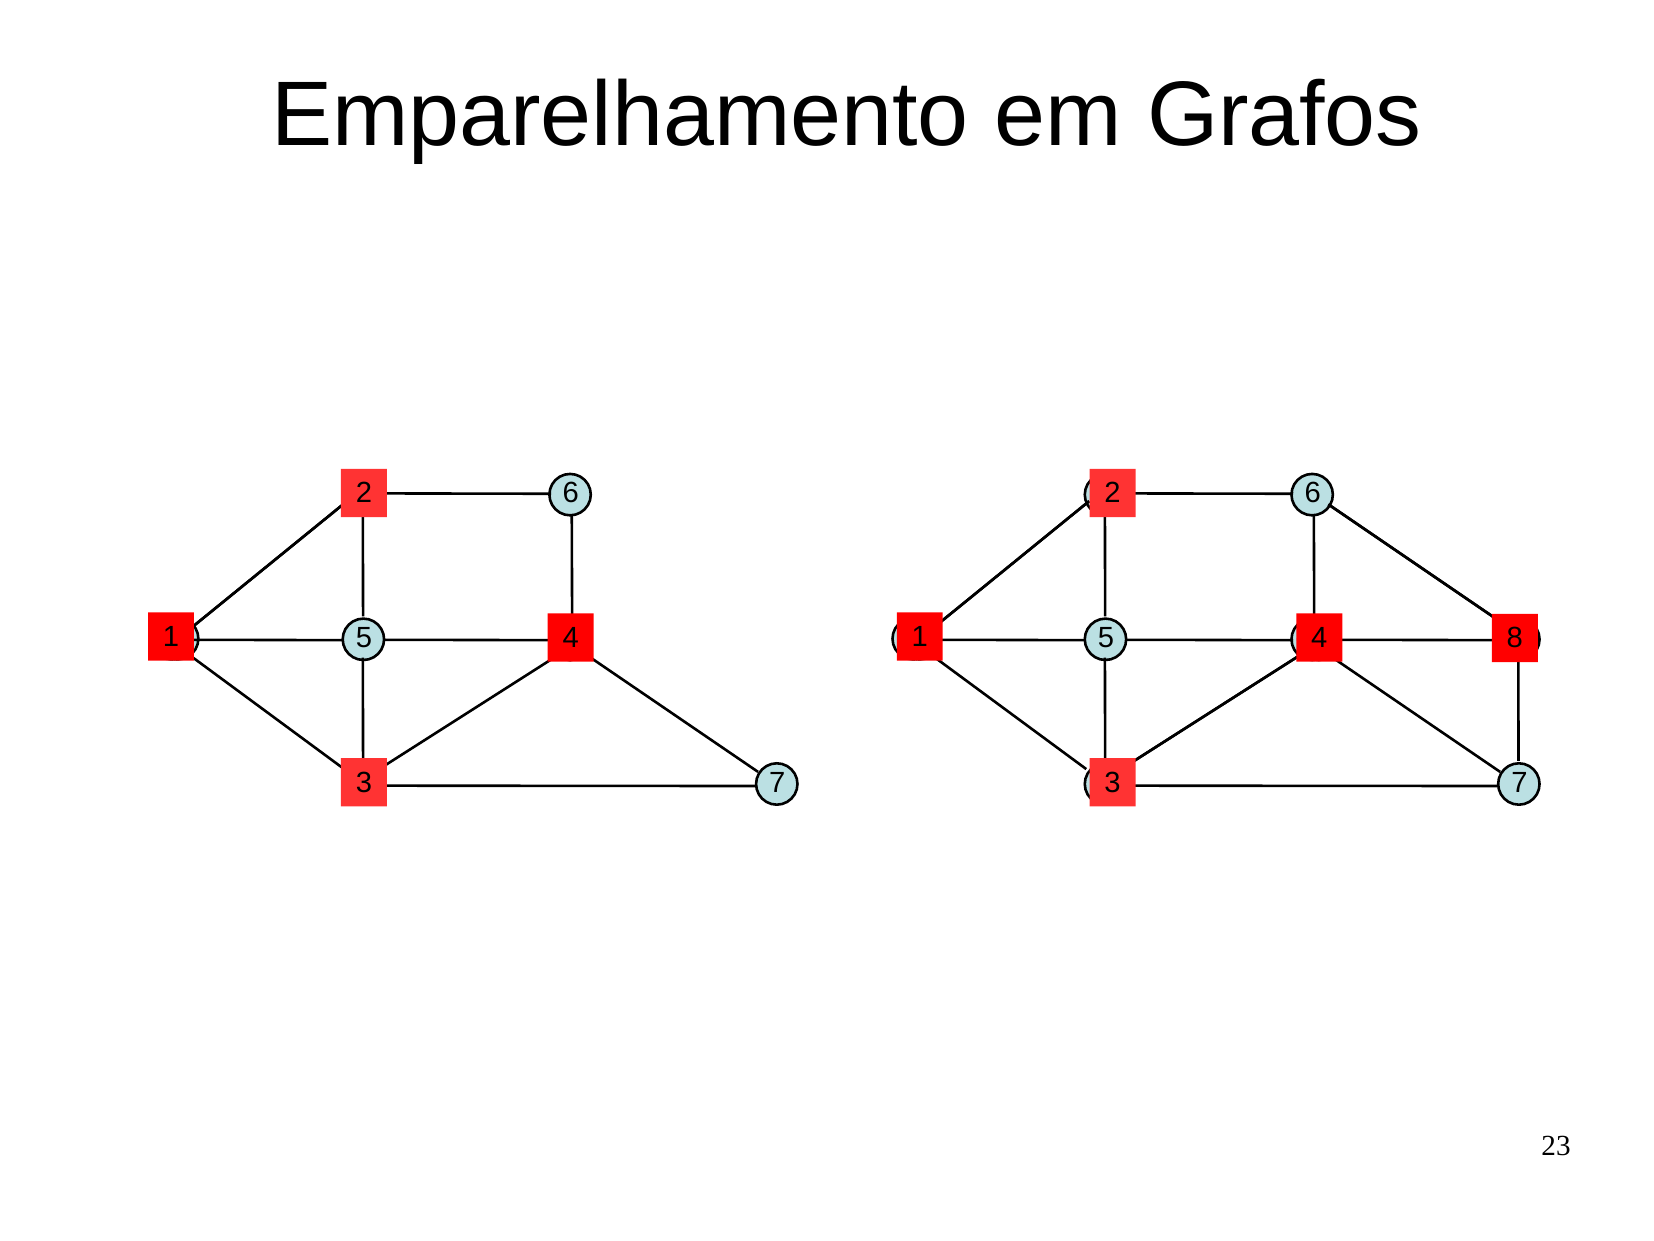

# Emparelhamento em Grafos
2
2
6
2
2
6
1
1
1
1
5
4
4
5
4
4
8
8
3
3
7
3
3
7
23